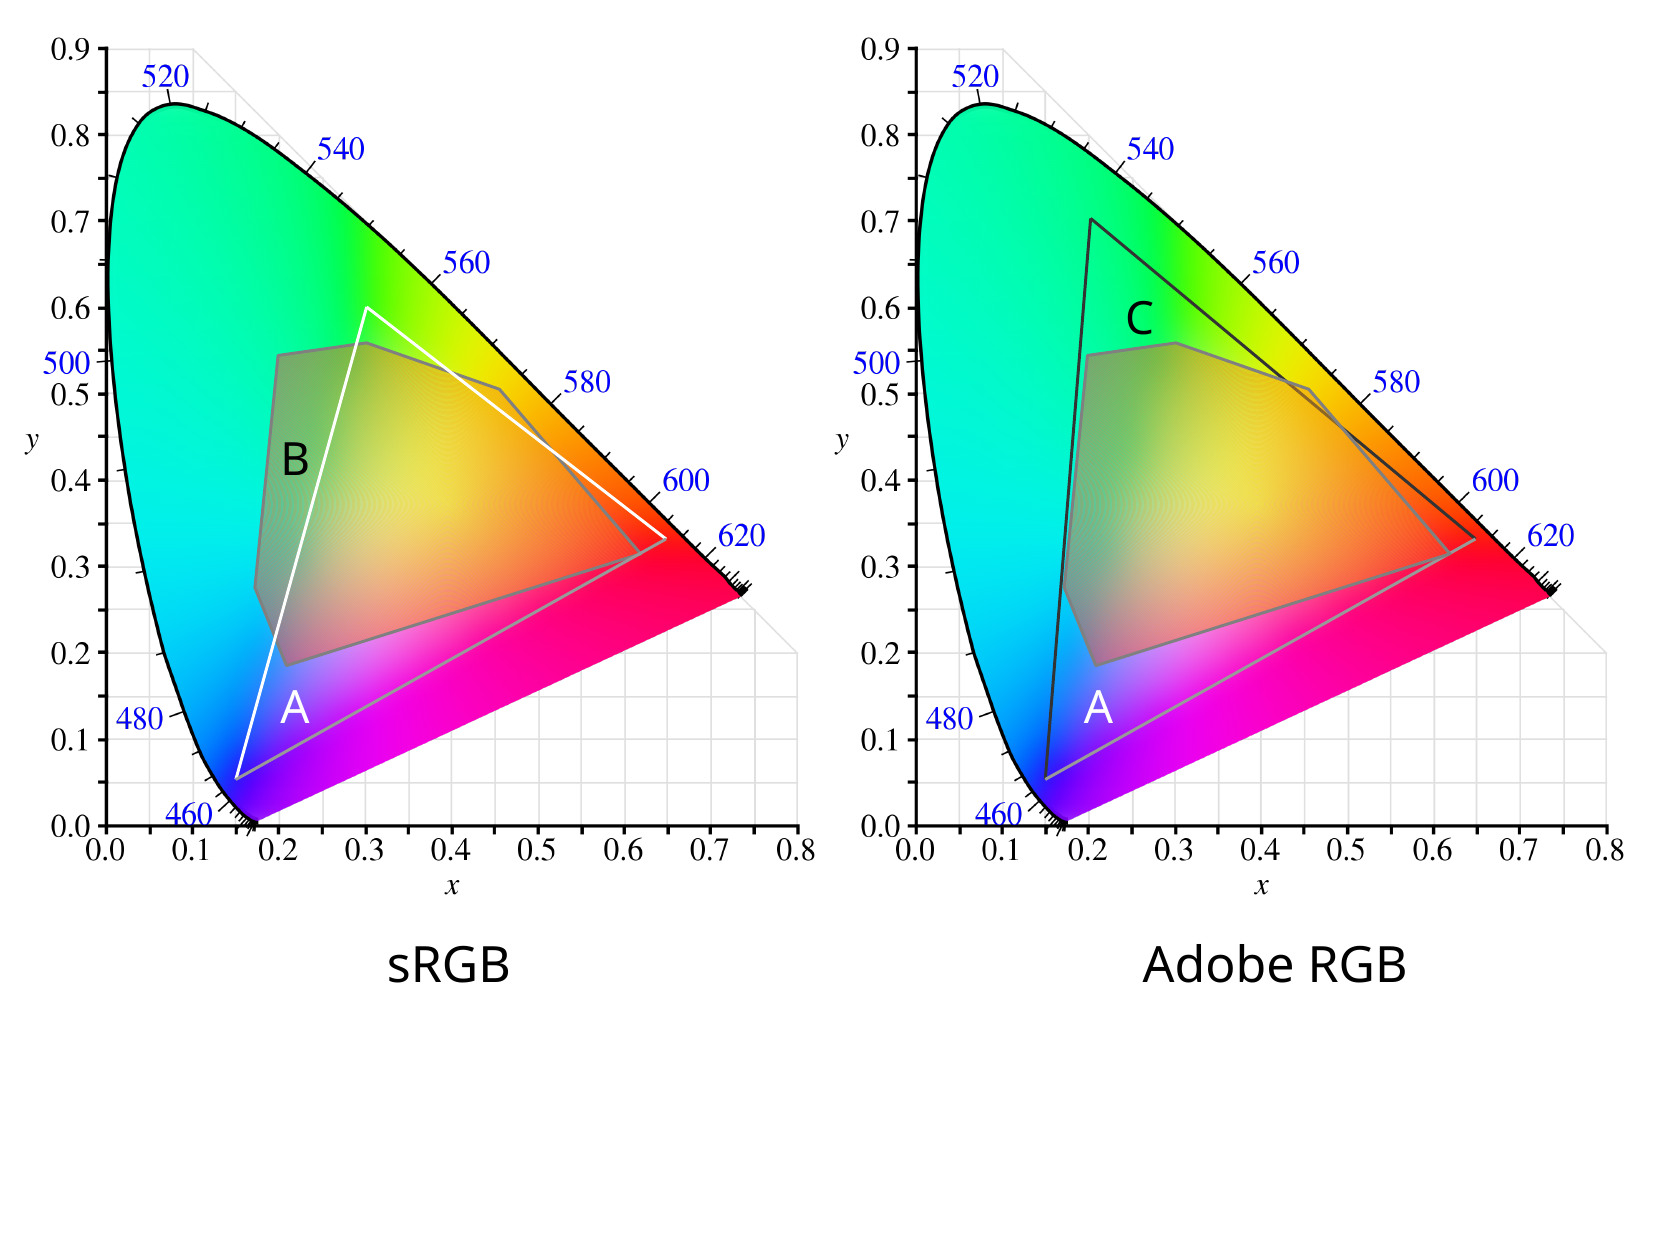

C
B
A
A
sRGB
Adobe RGB